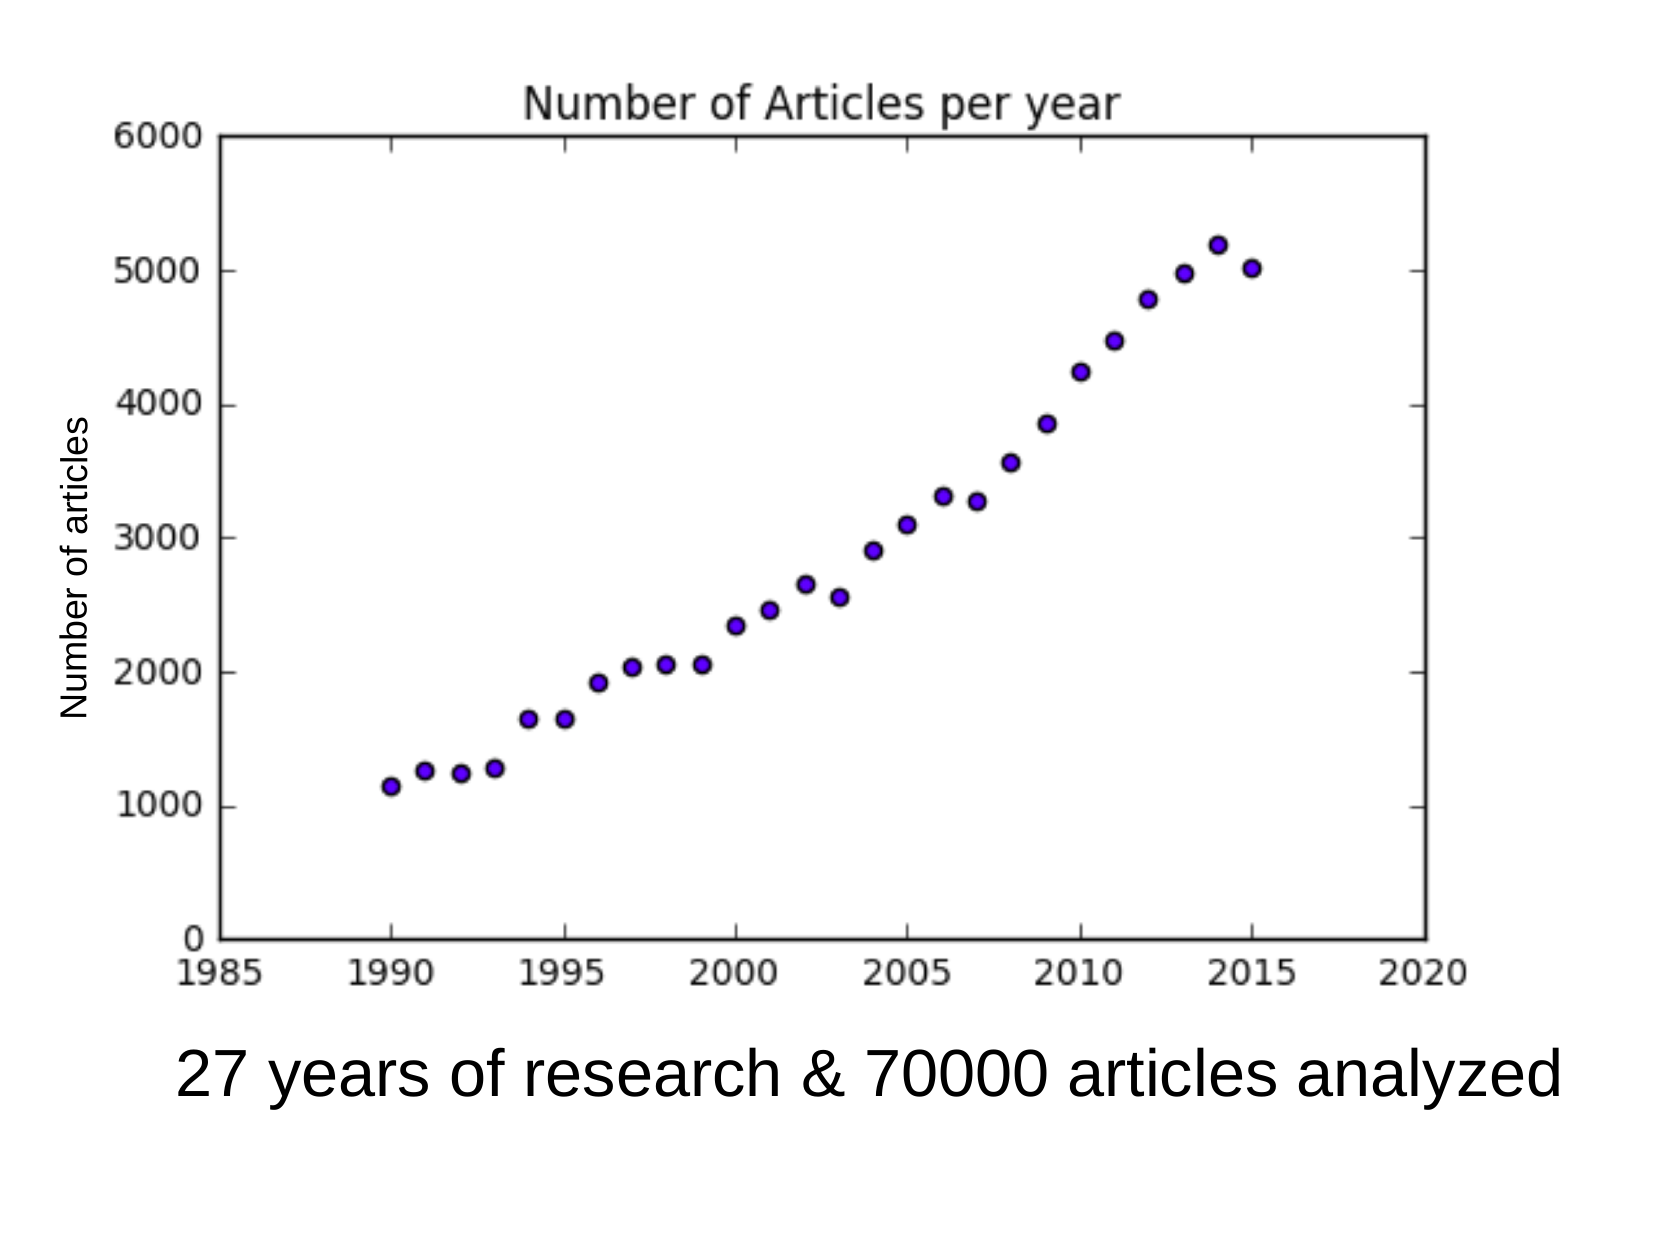

#
Number of articles
27 years of research & 70000 articles analyzed